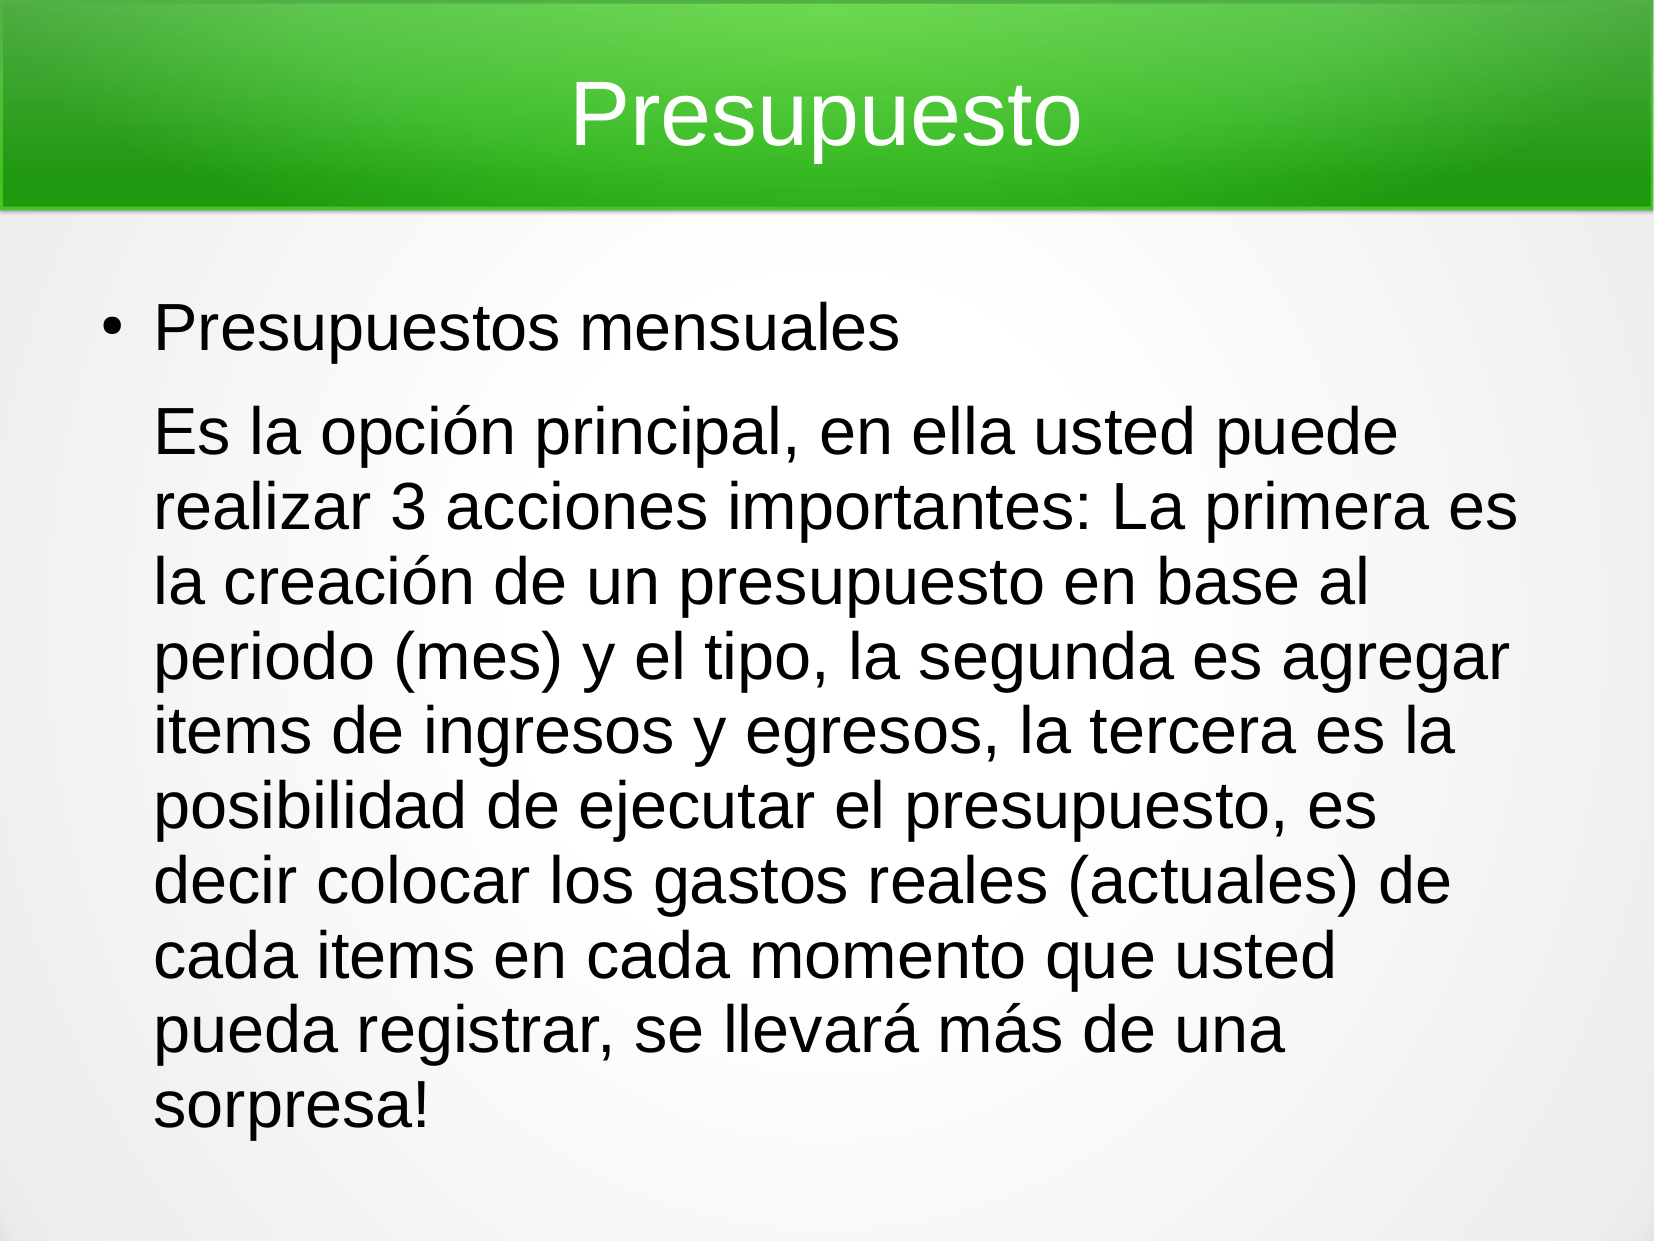

# Presupuesto
Presupuestos mensuales
Es la opción principal, en ella usted puede realizar 3 acciones importantes: La primera es la creación de un presupuesto en base al periodo (mes) y el tipo, la segunda es agregar items de ingresos y egresos, la tercera es la posibilidad de ejecutar el presupuesto, es decir colocar los gastos reales (actuales) de cada items en cada momento que usted pueda registrar, se llevará más de una sorpresa!